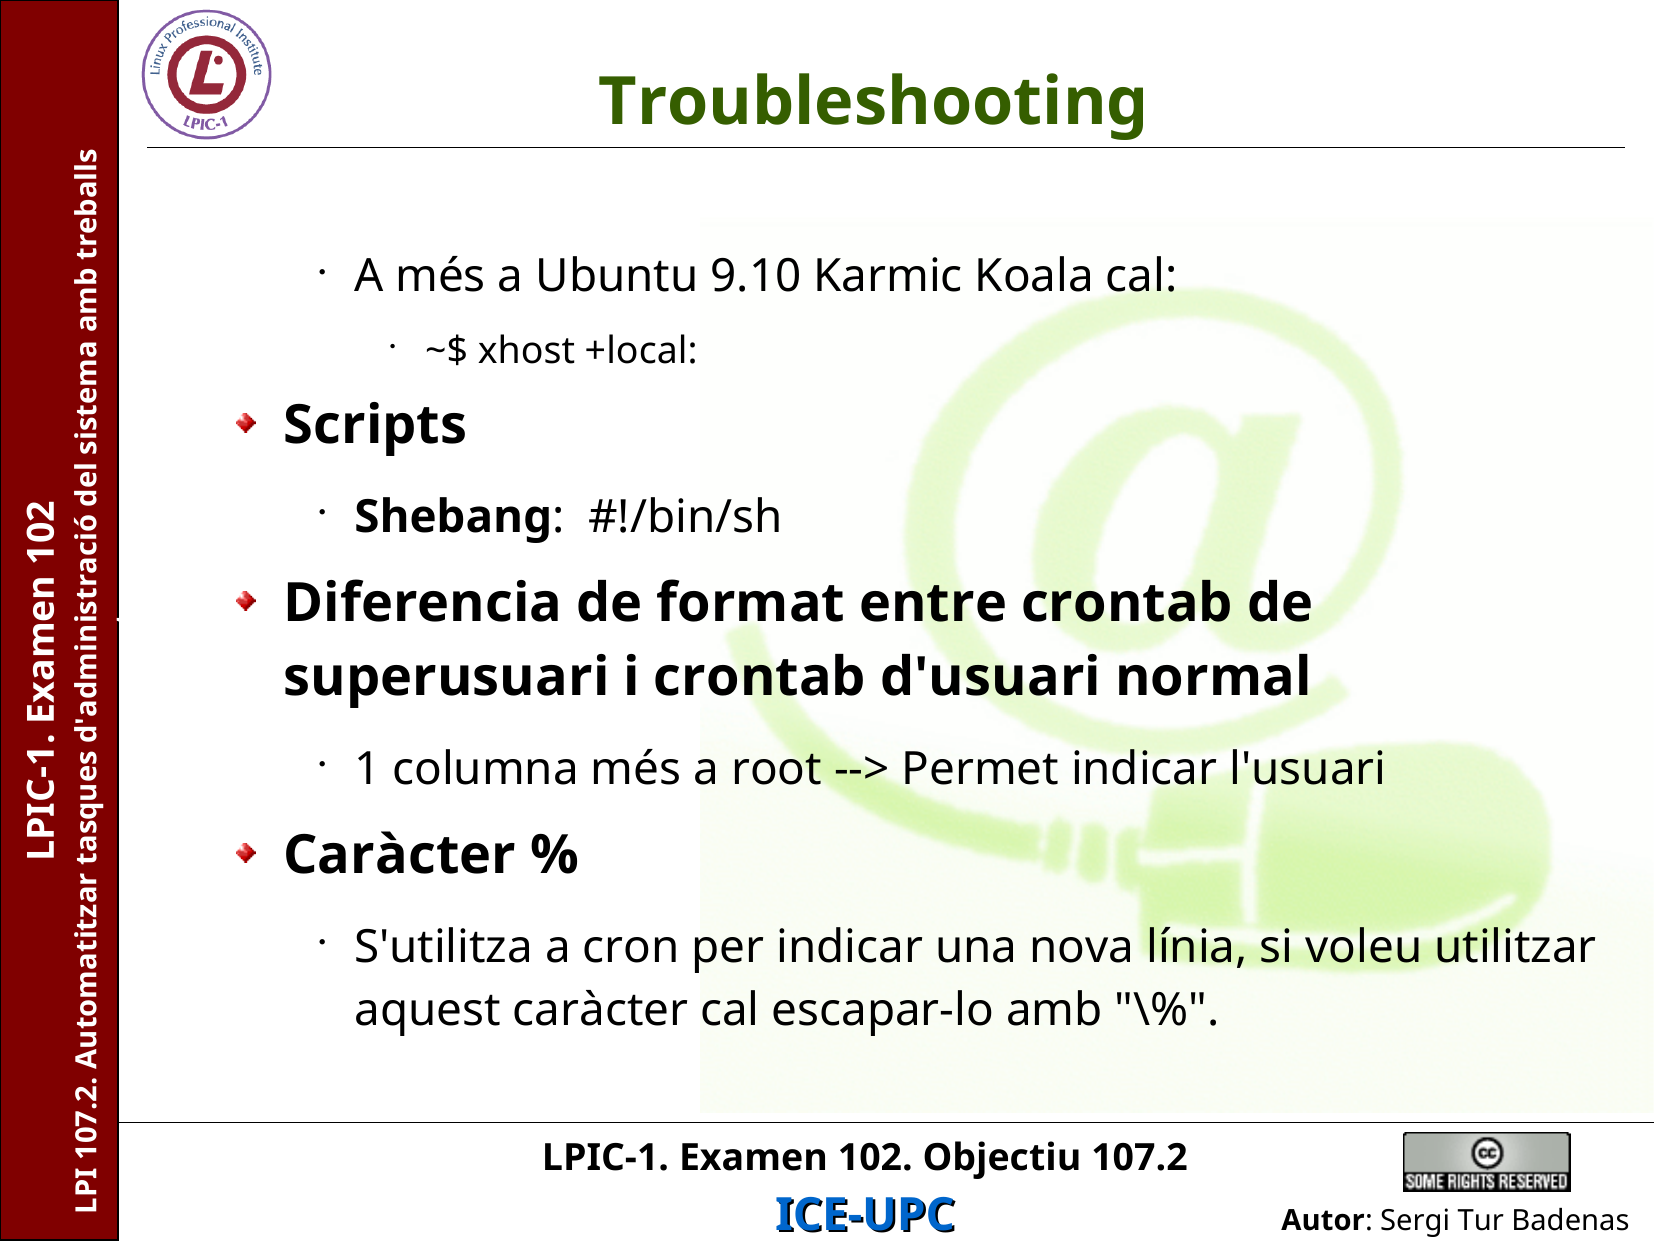

# Troubleshooting
A més a Ubuntu 9.10 Karmic Koala cal:
~$ xhost +local:
Scripts
Shebang: #!/bin/sh
Diferencia de format entre crontab de superusuari i crontab d'usuari normal
1 columna més a root --> Permet indicar l'usuari
Caràcter %
S'utilitza a cron per indicar una nova línia, si voleu utilitzar aquest caràcter cal escapar-lo amb "\%".